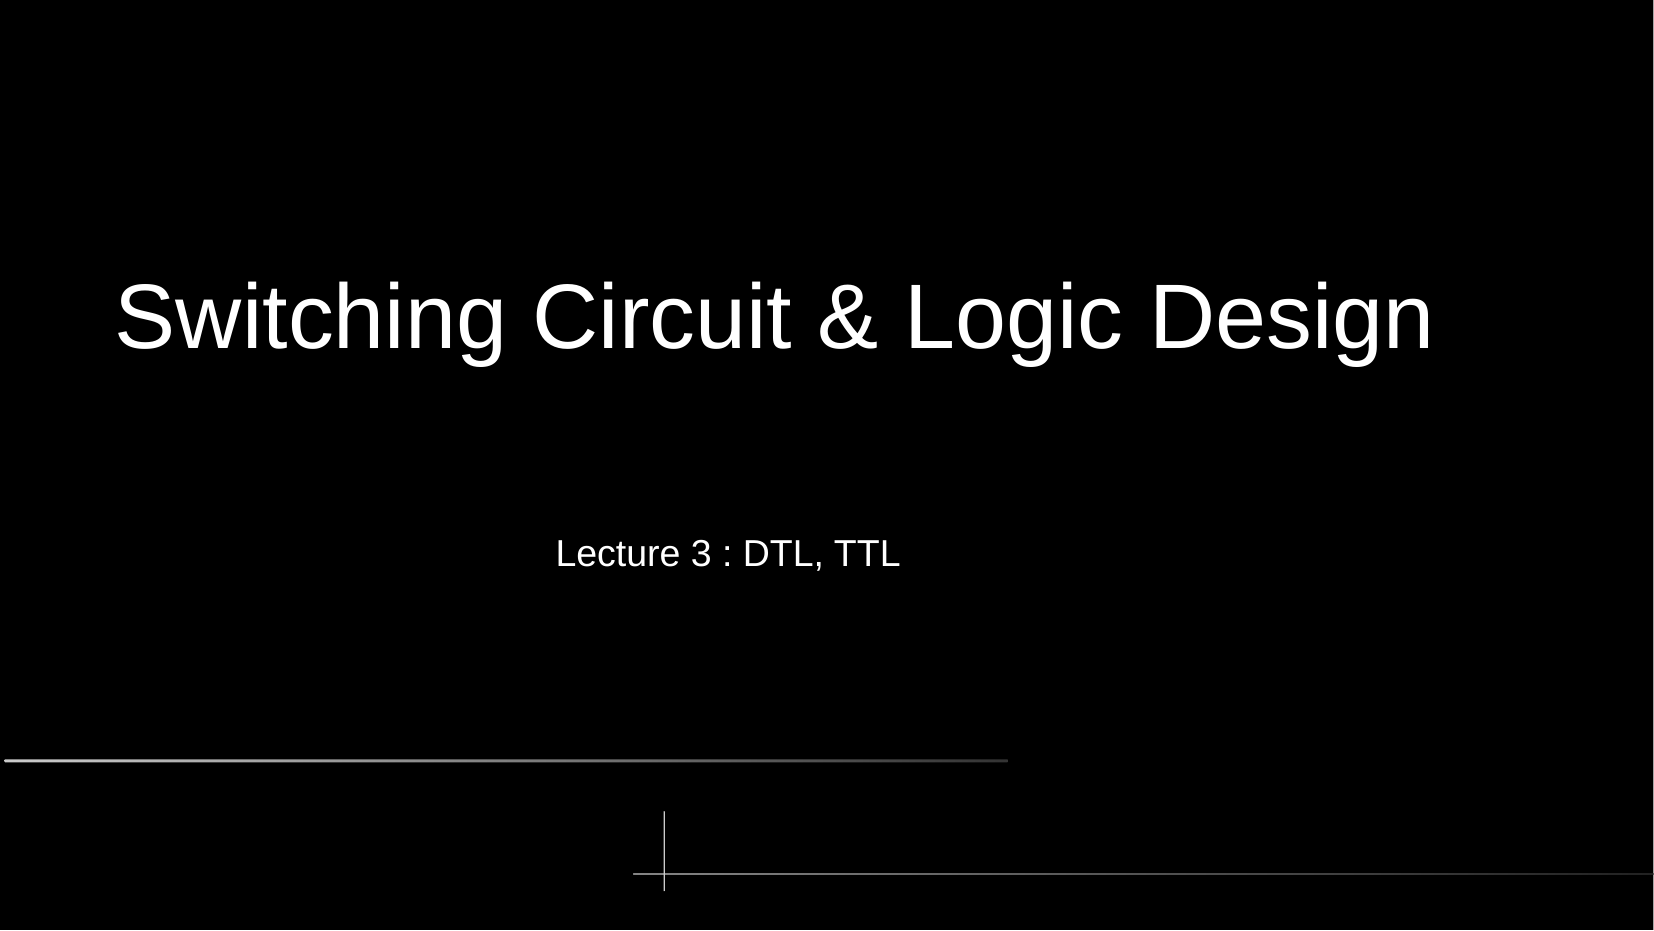

# Switching Circuit & Logic Design
Lecture 3 : DTL, TTL